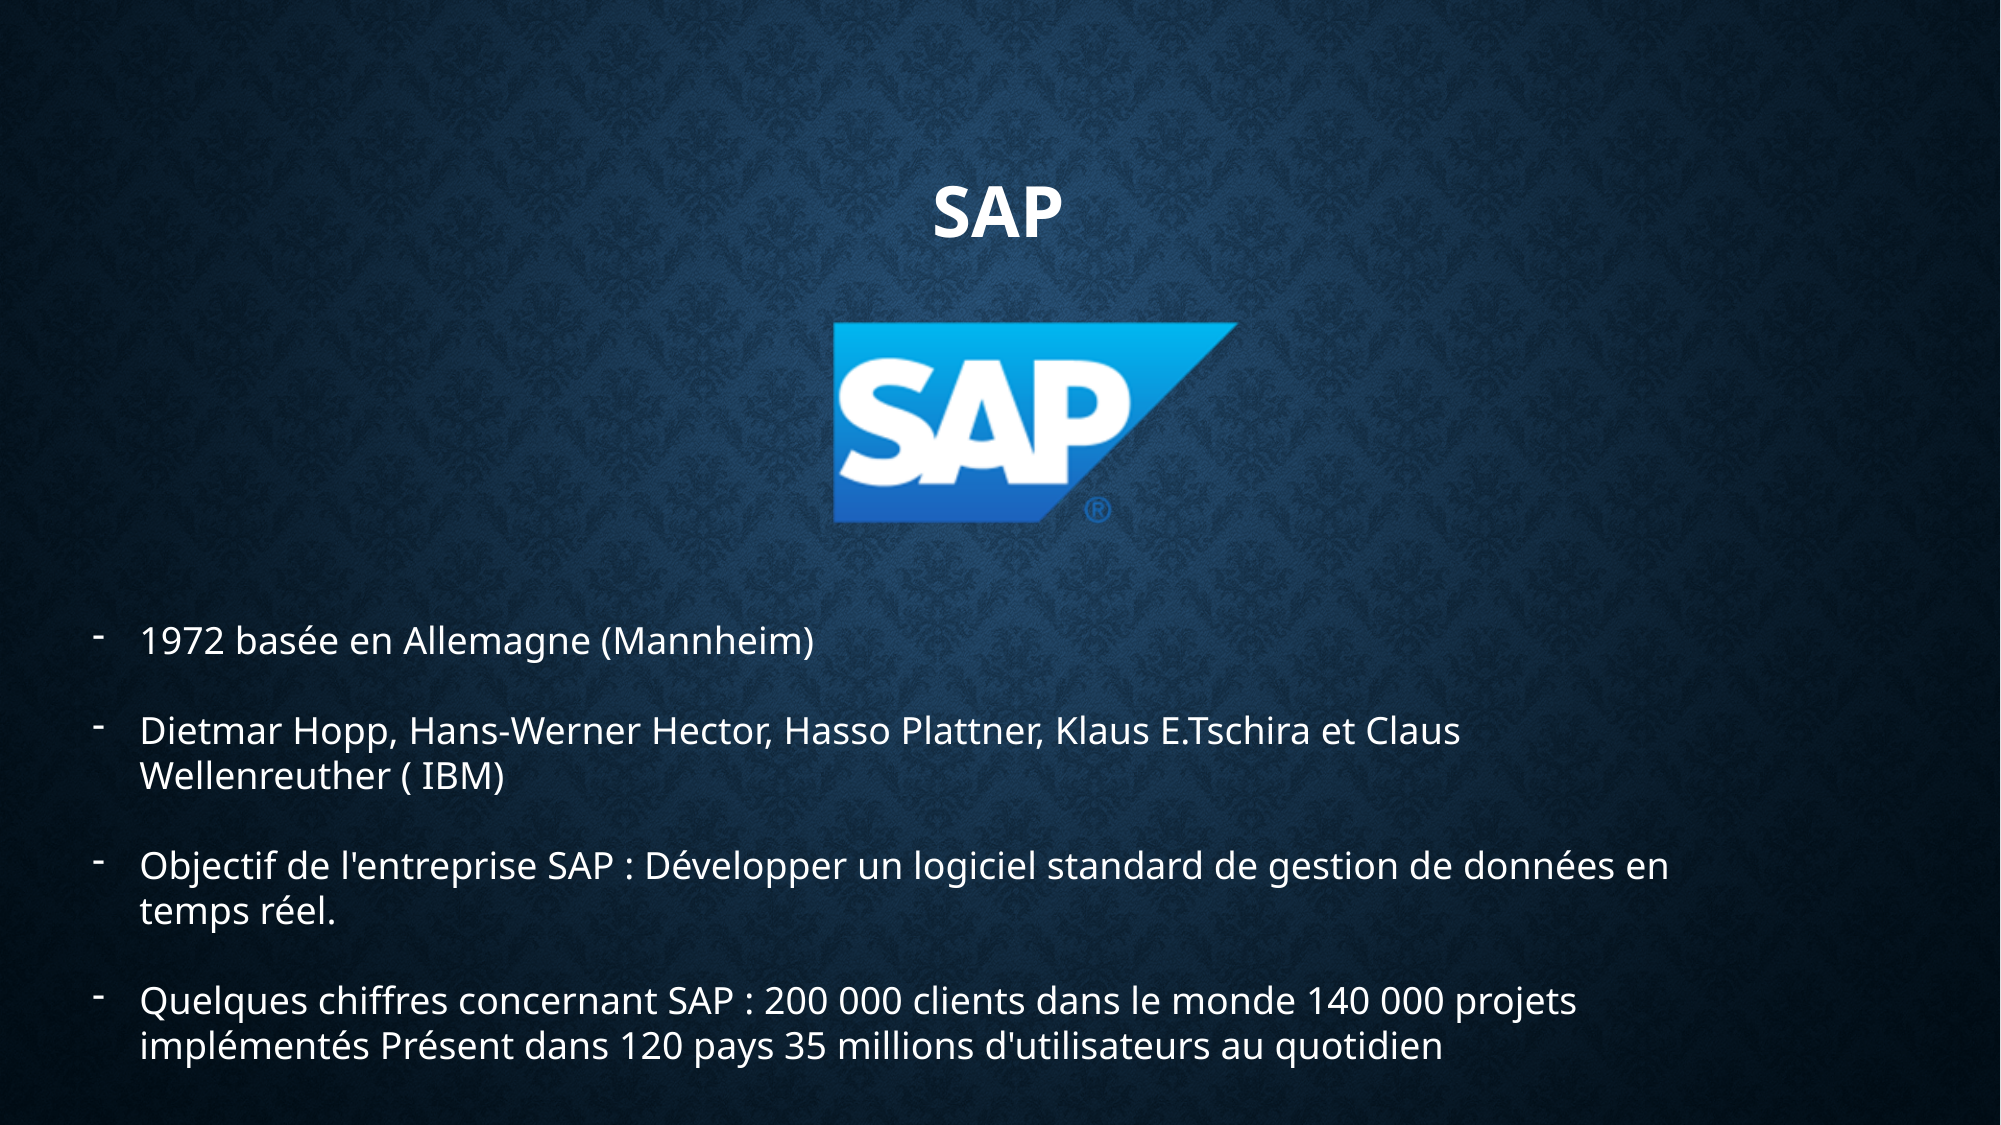

# SAP
1972 basée en Allemagne (Mannheim)
Dietmar Hopp, Hans-Werner Hector, Hasso Plattner, Klaus E.Tschira et Claus Wellenreuther ( IBM)
Objectif de l'entreprise SAP : Développer un logiciel standard de gestion de données en temps réel.
Quelques chiffres concernant SAP : 200 000 clients dans le monde 140 000 projets implémentés Présent dans 120 pays 35 millions d'utilisateurs au quotidien